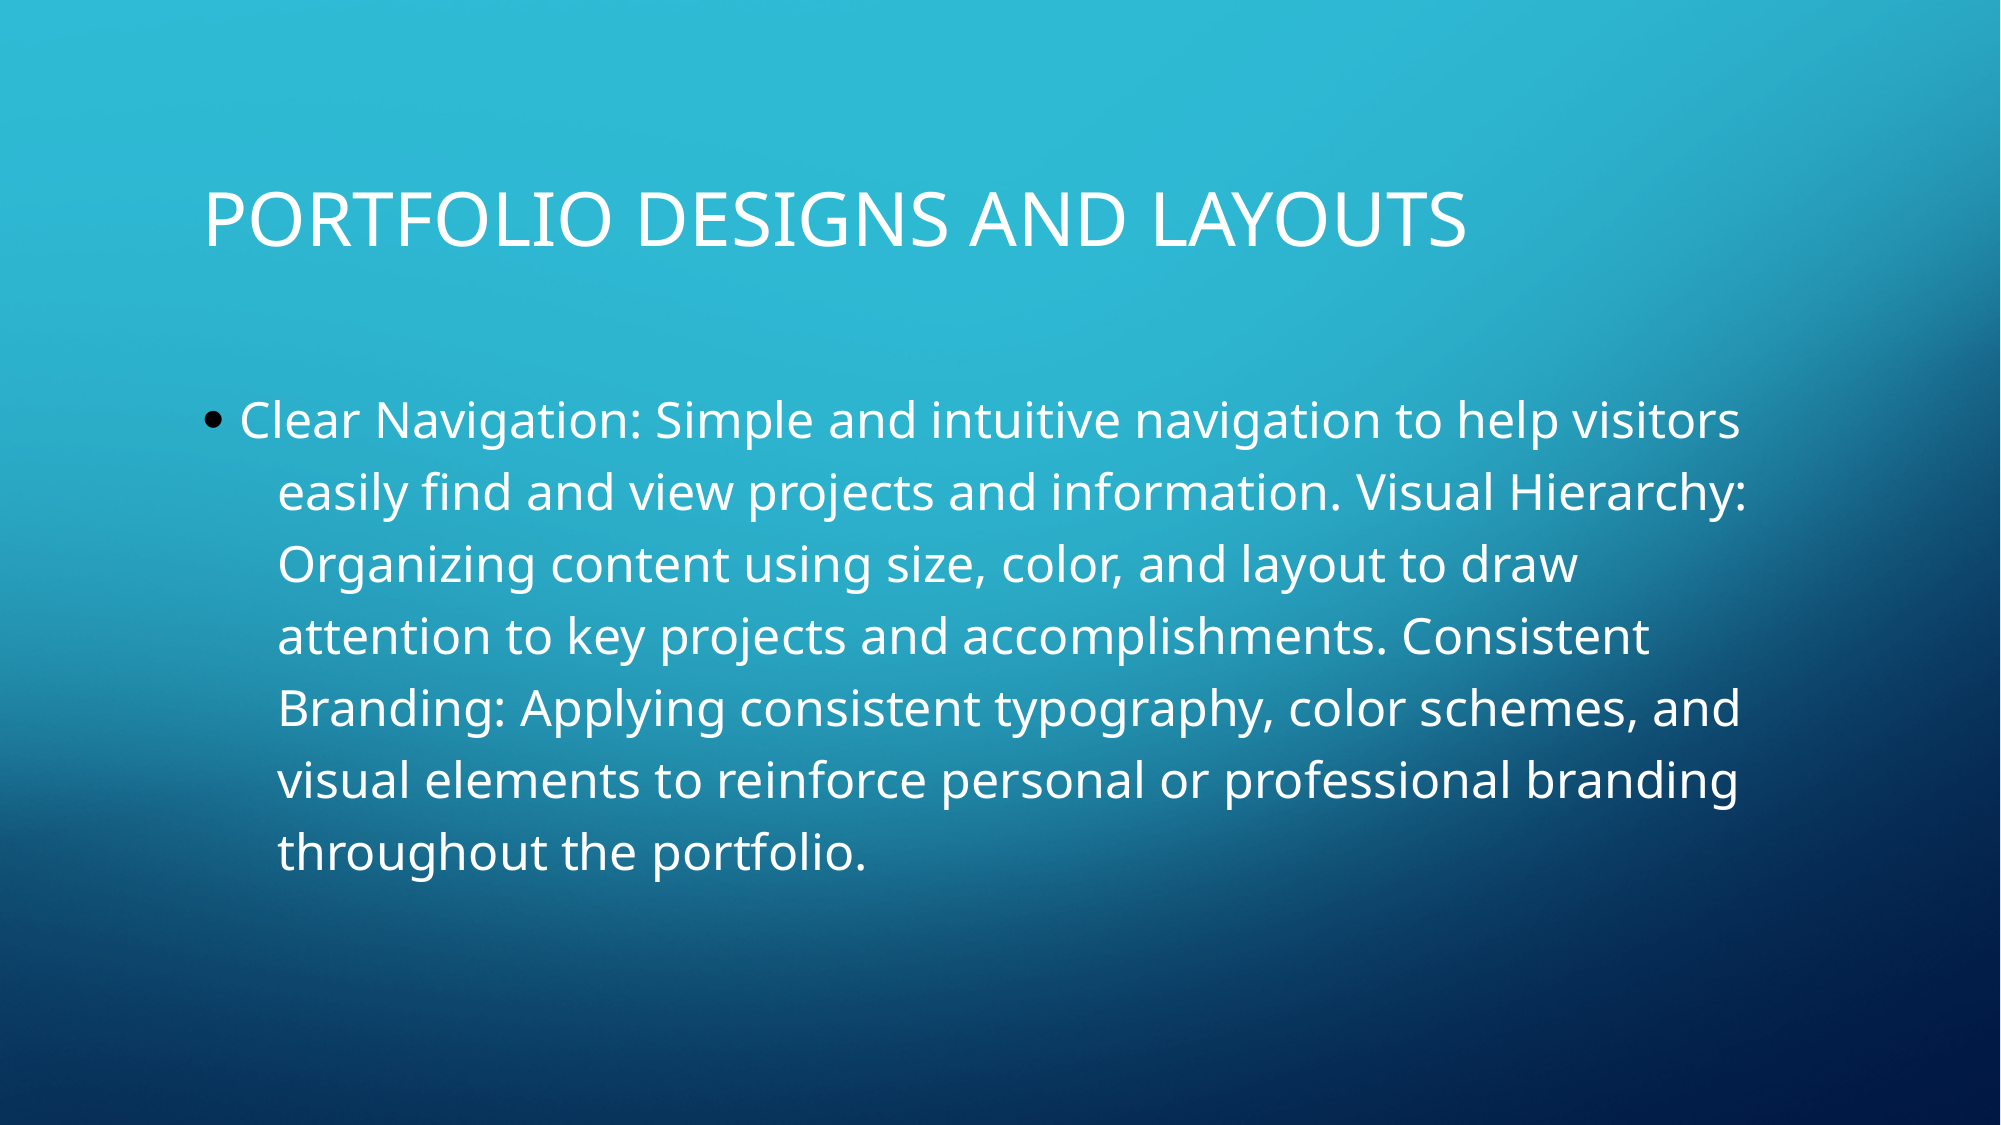

# Portfolio designS and layouts
Clear Navigation: Simple and intuitive navigation to help visitors easily find and view projects and information. Visual Hierarchy: Organizing content using size, color, and layout to draw attention to key projects and accomplishments. Consistent Branding: Applying consistent typography, color schemes, and visual elements to reinforce personal or professional branding throughout the portfolio.